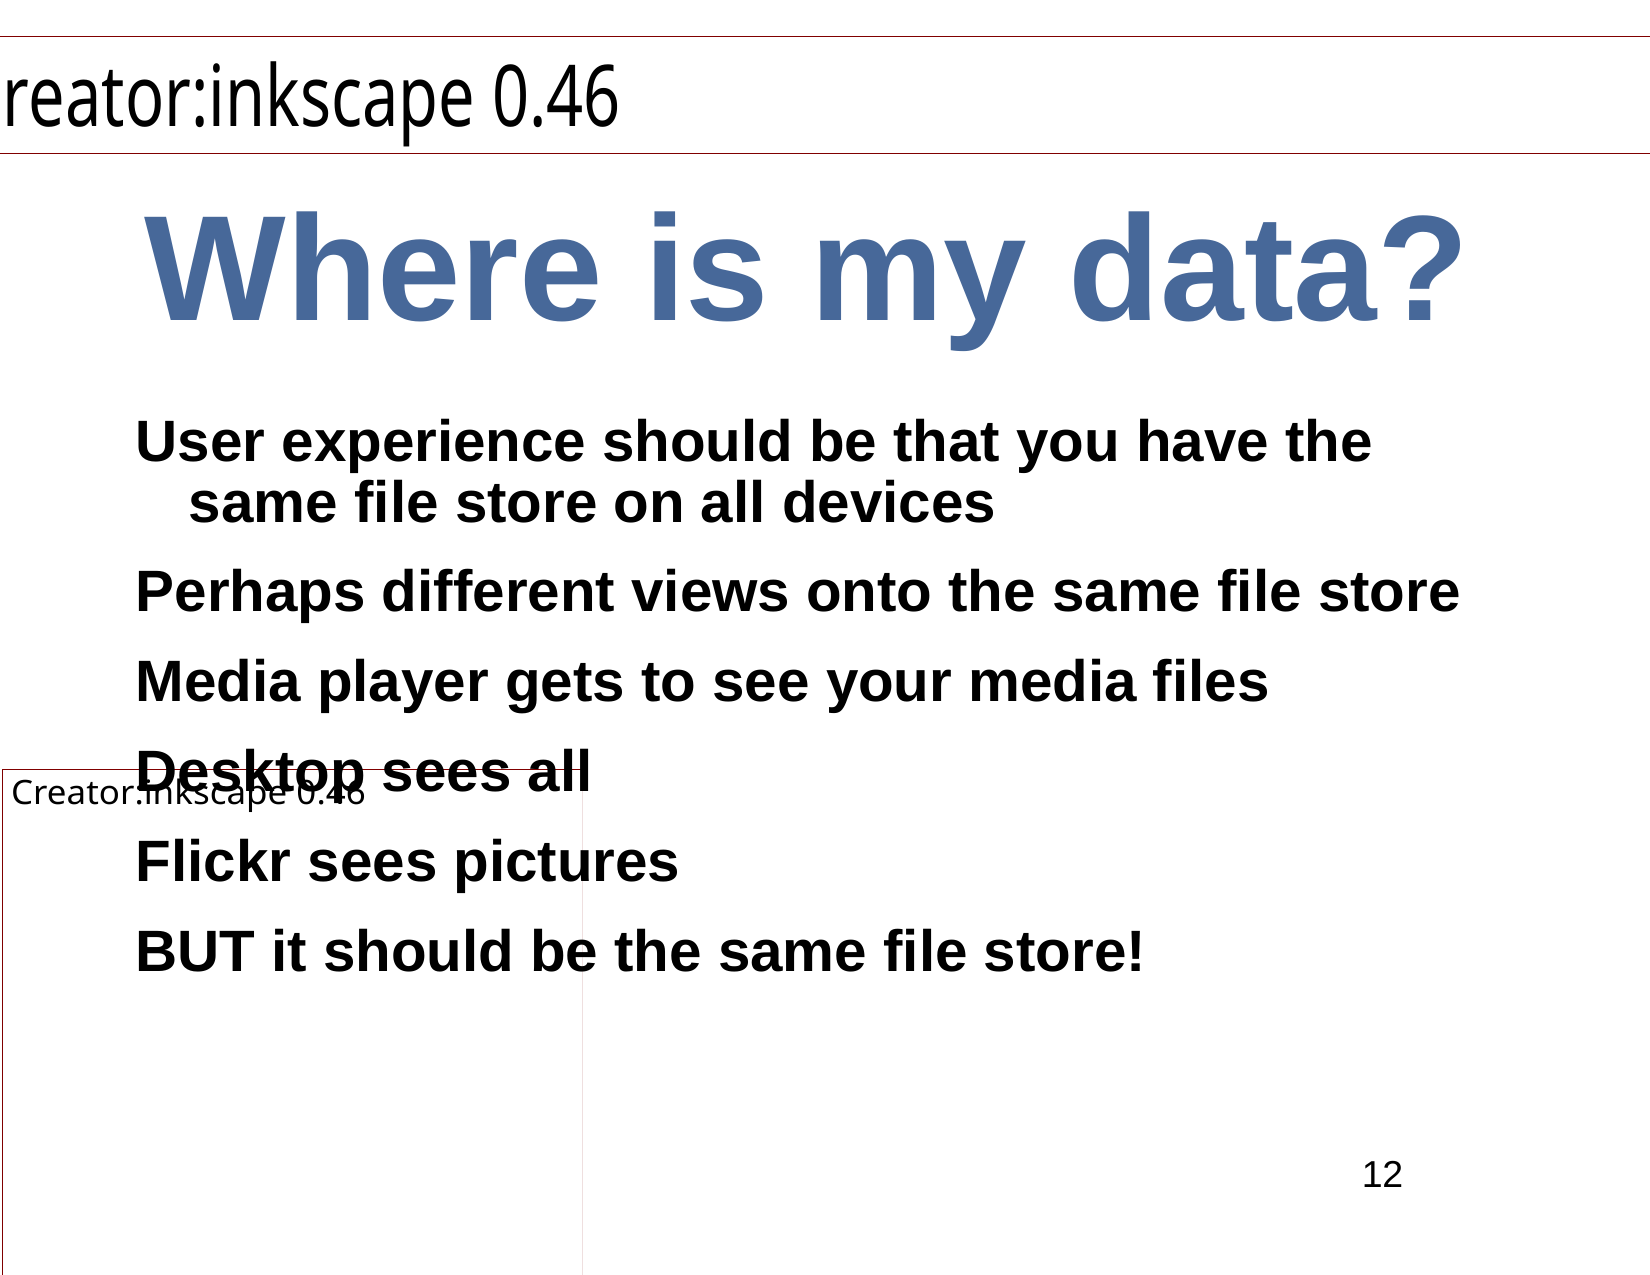

# Where is my data?
User experience should be that you have the same file store on all devices
Perhaps different views onto the same file store
Media player gets to see your media files
Desktop sees all
Flickr sees pictures
BUT it should be the same file store!